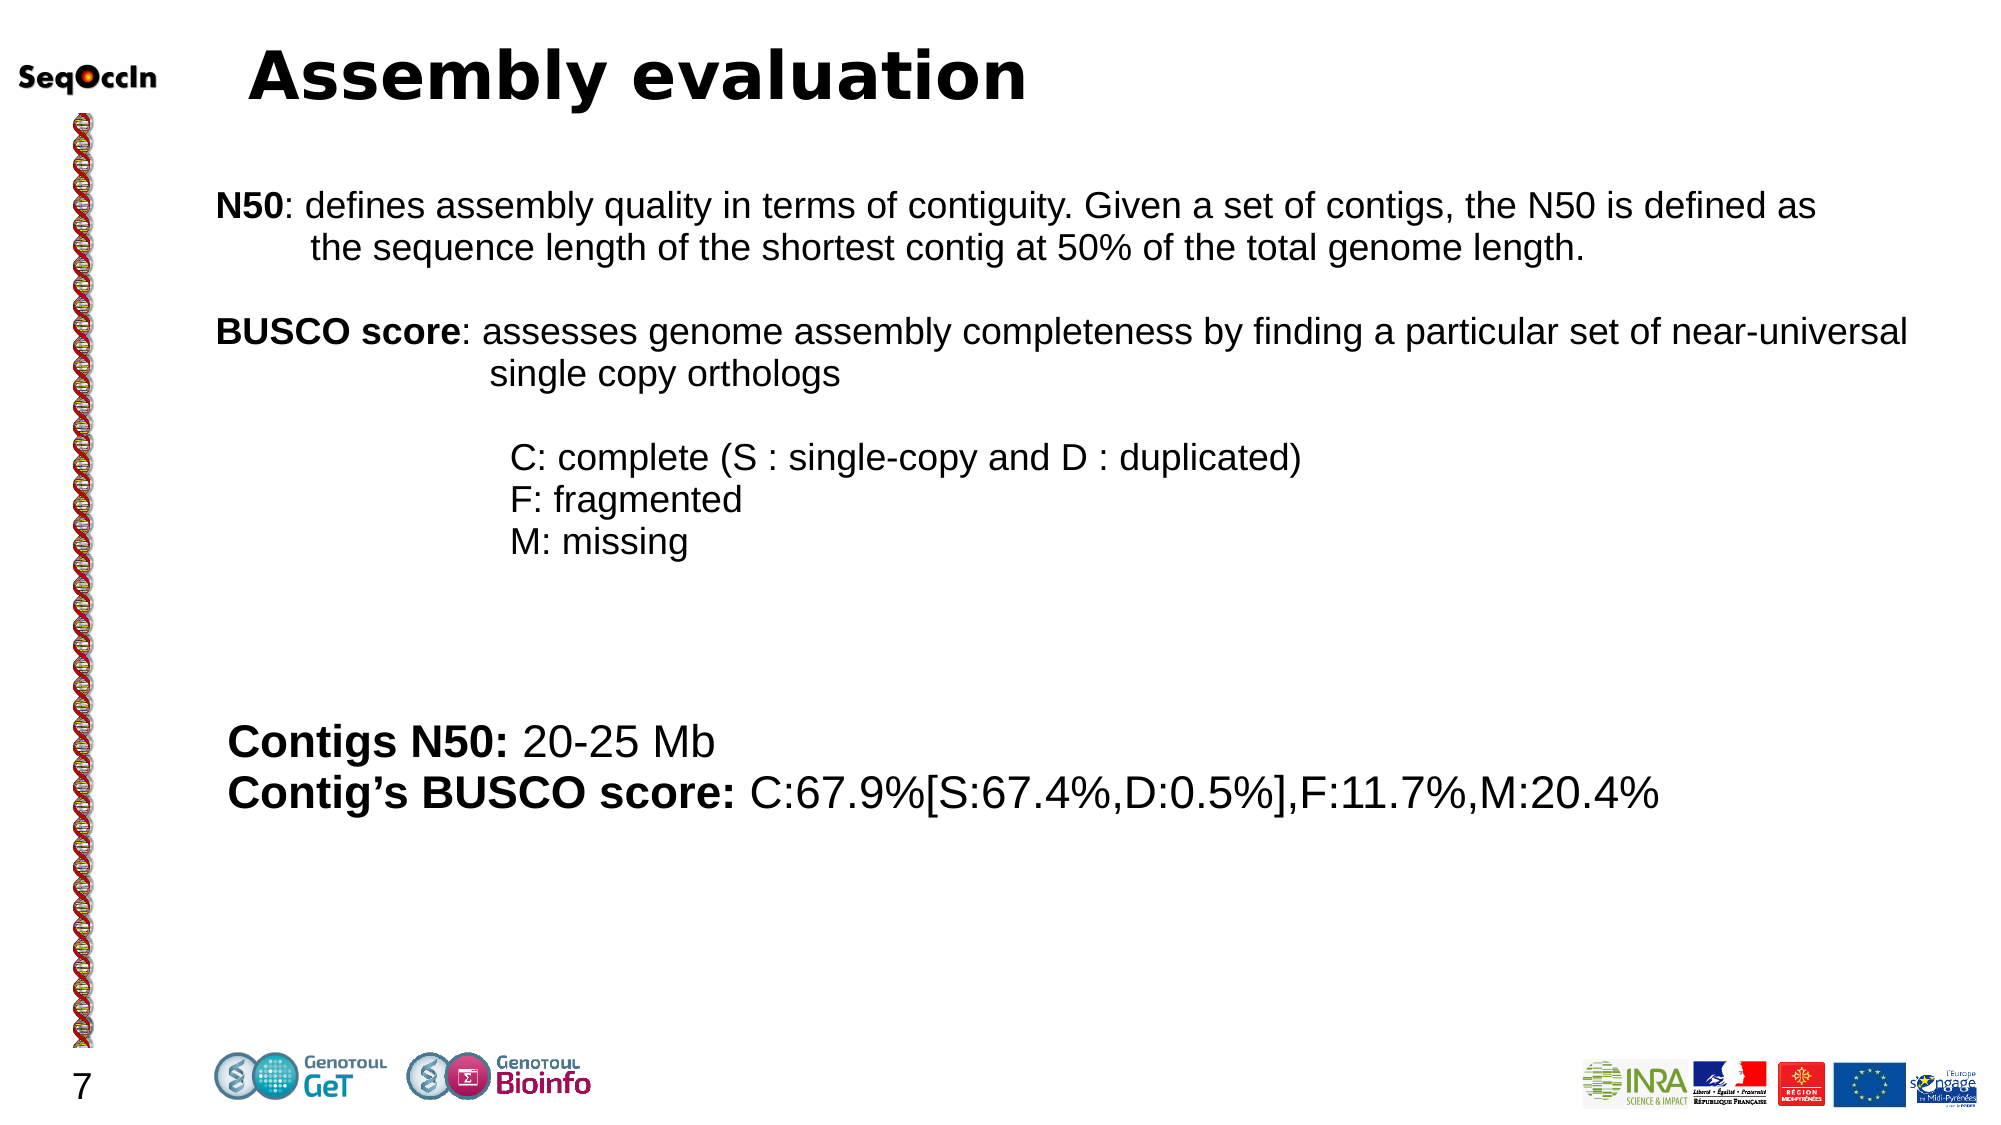

# Assembly evaluation
N50: defines assembly quality in terms of contiguity. Given a set of contigs, the N50 is defined as
	 the sequence length of the shortest contig at 50% of the total genome length.
BUSCO score: assesses genome assembly completeness by finding a particular set of near-universal
			 single copy orthologs
C: complete (S : single-copy and D : duplicated)
F: fragmented
M: missing
Contigs N50: 20-25 Mb
Contig’s BUSCO score: C:67.9%[S:67.4%,D:0.5%],F:11.7%,M:20.4%